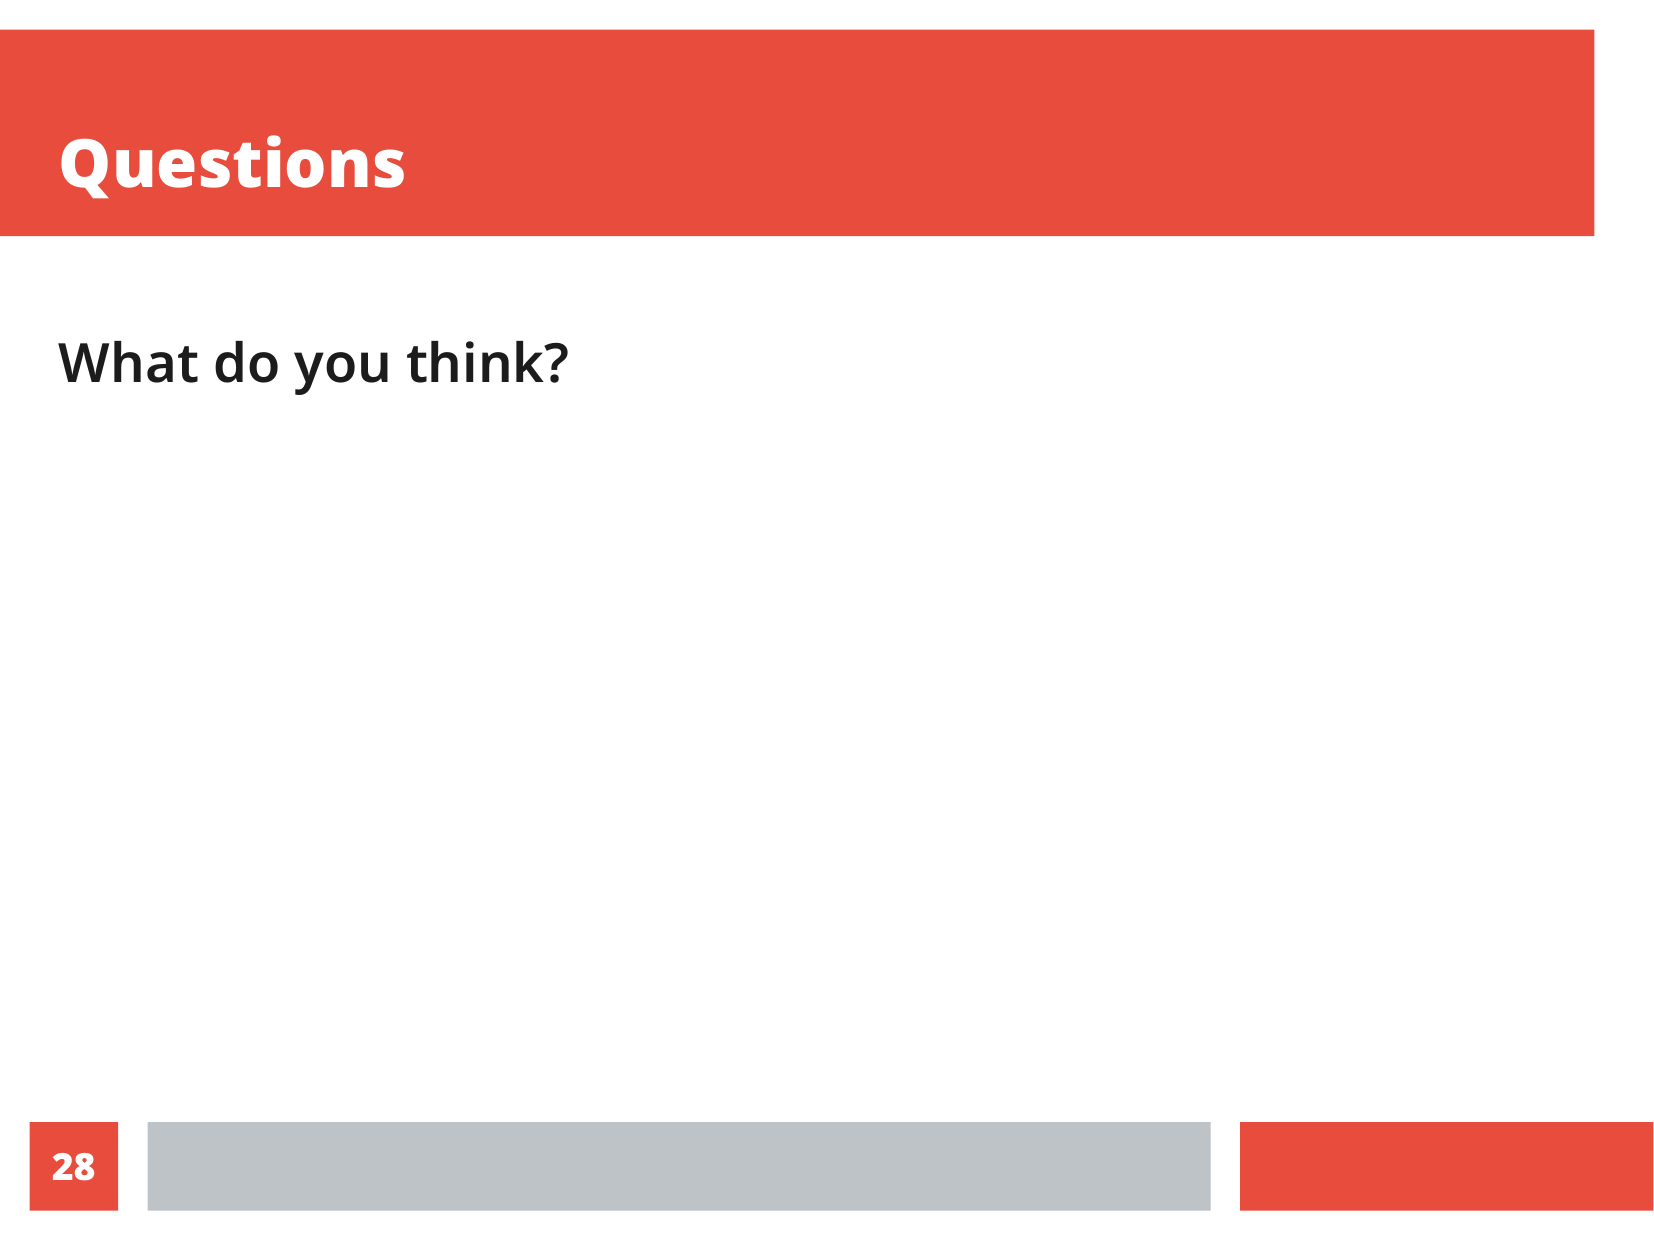

# Questions
What do you think?
28